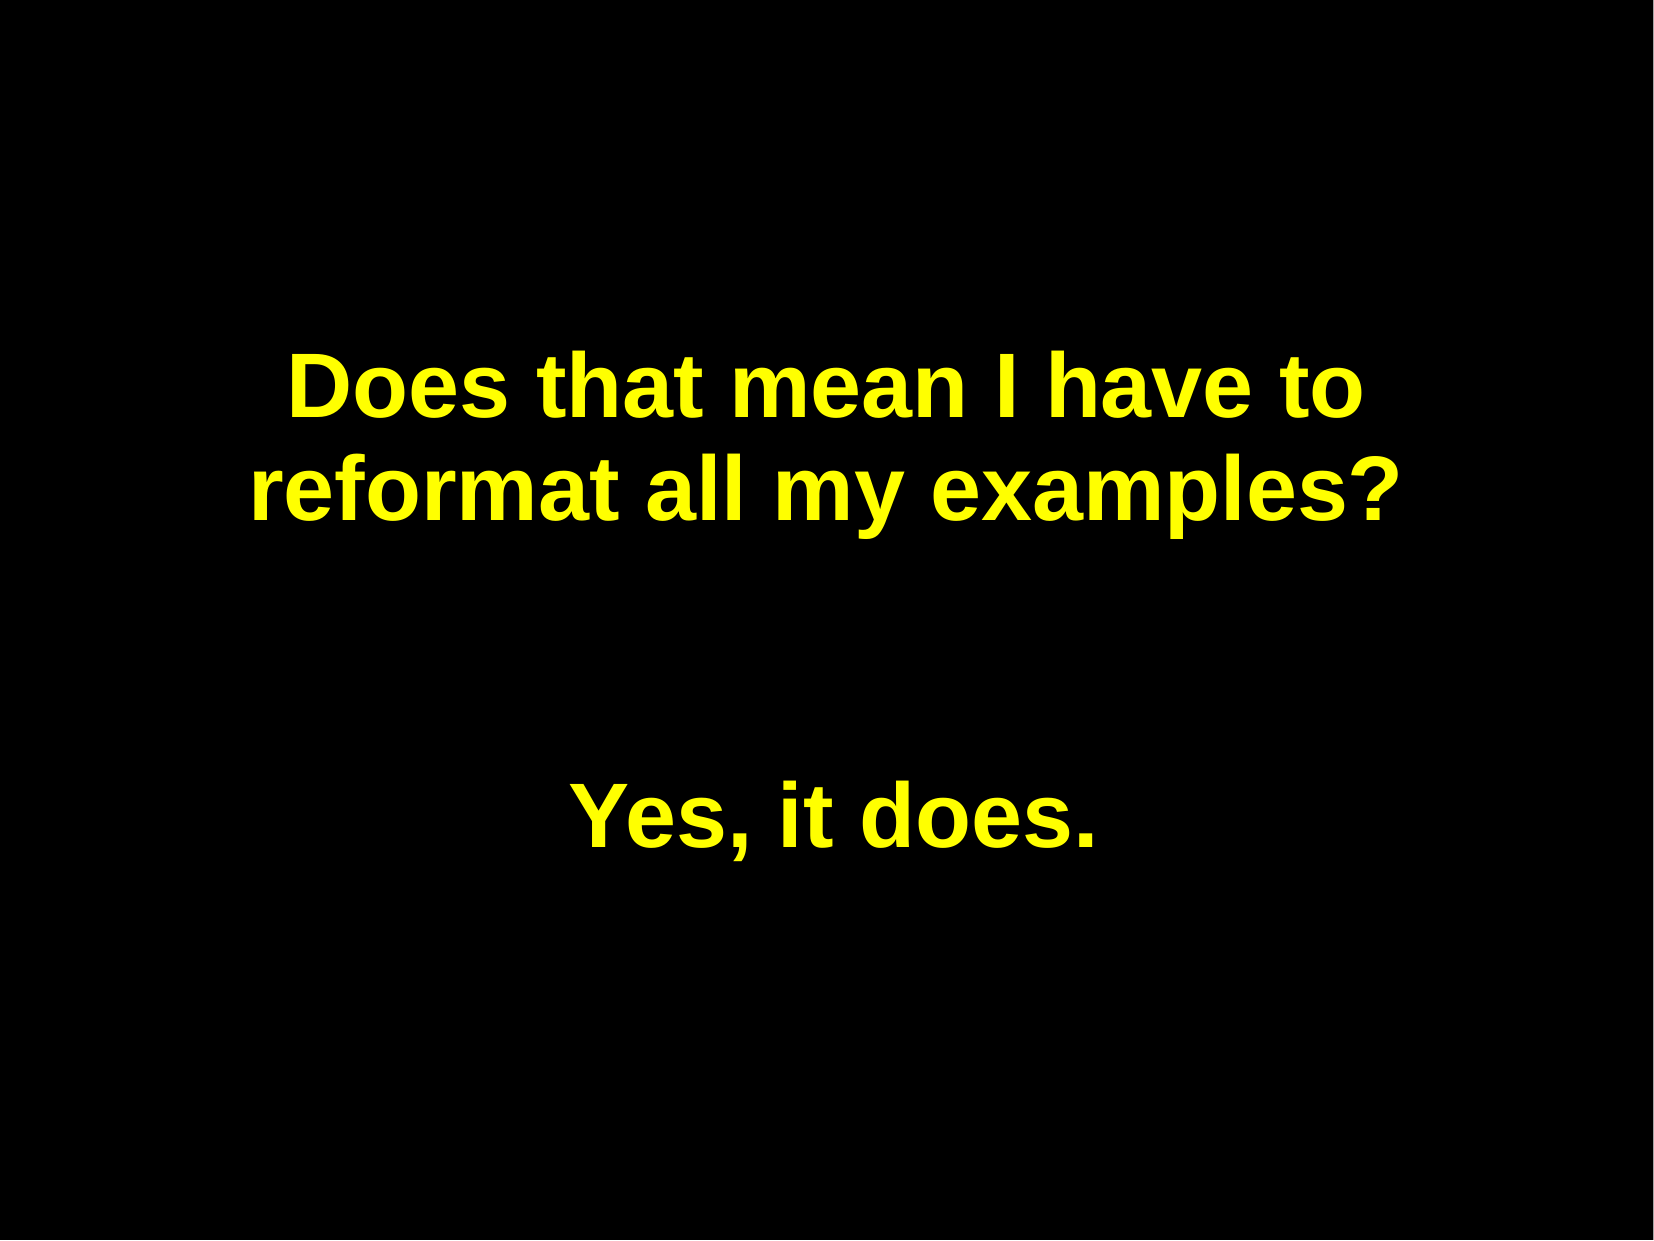

# Does that mean I have to reformat all my examples?
Yes, it does.